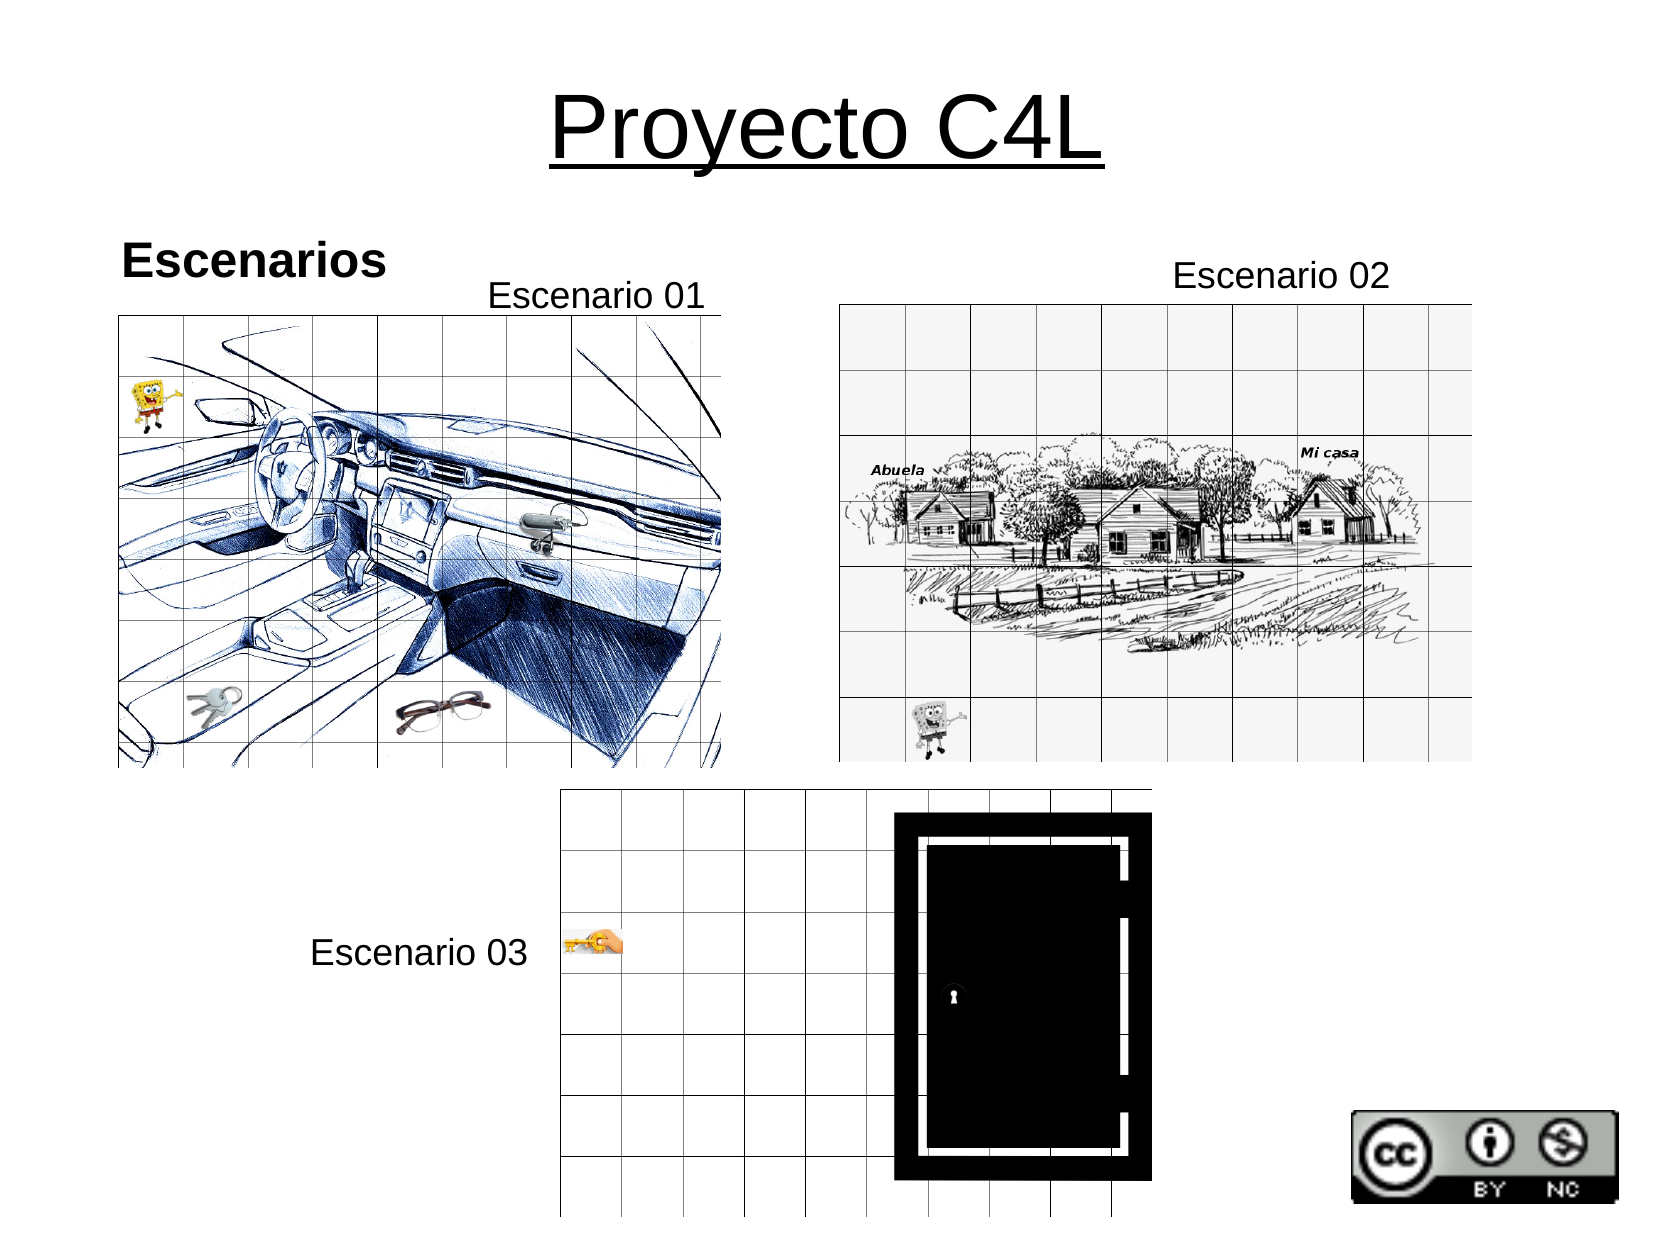

# Proyecto C4L
Escenarios
Escenario 02
Escenario 01
Escenario 03